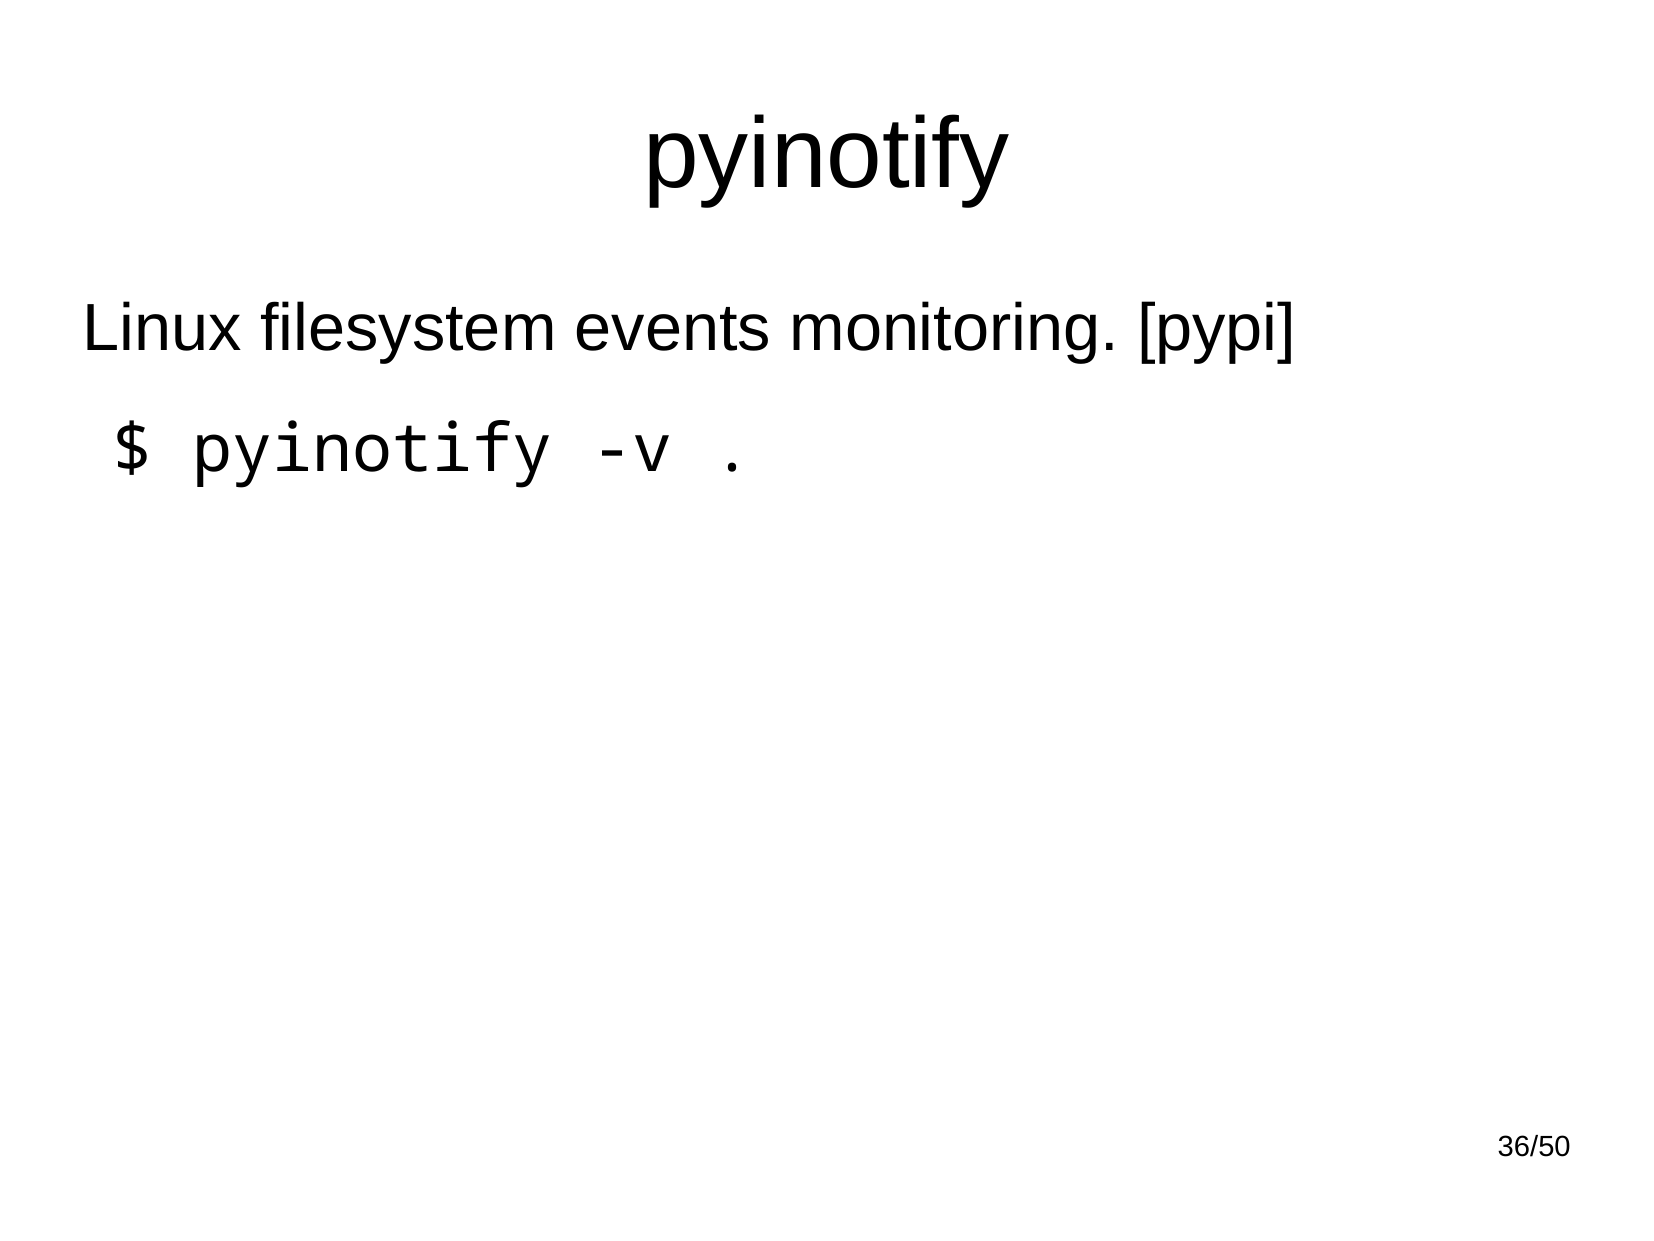

# pyinotify
Linux filesystem events monitoring. [pypi]
$ pyinotify -v .
36